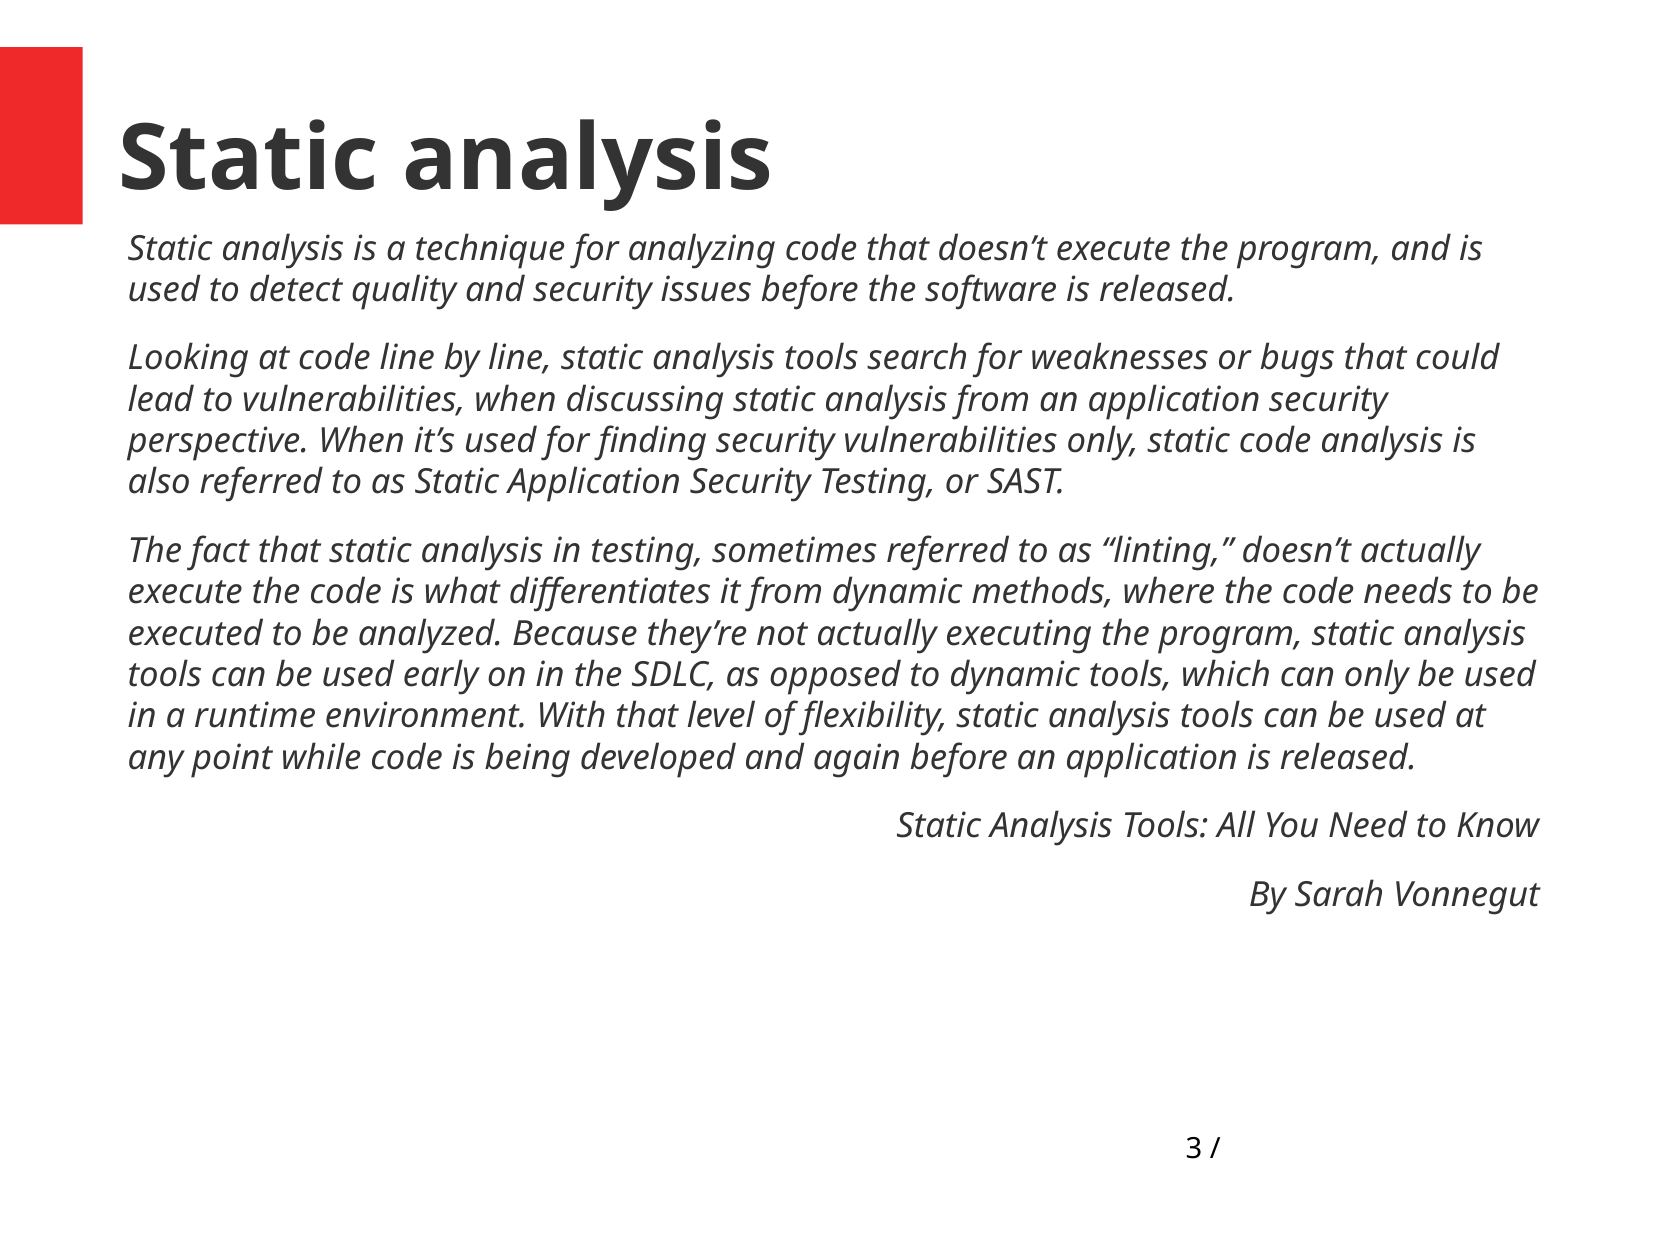

# Static analysis
Static analysis is a technique for analyzing code that doesn’t execute the program, and is used to detect quality and security issues before the software is released.
Looking at code line by line, static analysis tools search for weaknesses or bugs that could lead to vulnerabilities, when discussing static analysis from an application security perspective. When it’s used for finding security vulnerabilities only, static code analysis is also referred to as Static Application Security Testing, or SAST.
The fact that static analysis in testing, sometimes referred to as “linting,” doesn’t actually execute the code is what differentiates it from dynamic methods, where the code needs to be executed to be analyzed. Because they’re not actually executing the program, static analysis tools can be used early on in the SDLC, as opposed to dynamic tools, which can only be used in a runtime environment. With that level of flexibility, static analysis tools can be used at any point while code is being developed and again before an application is released.
Static Analysis Tools: All You Need to Know
By Sarah Vonnegut